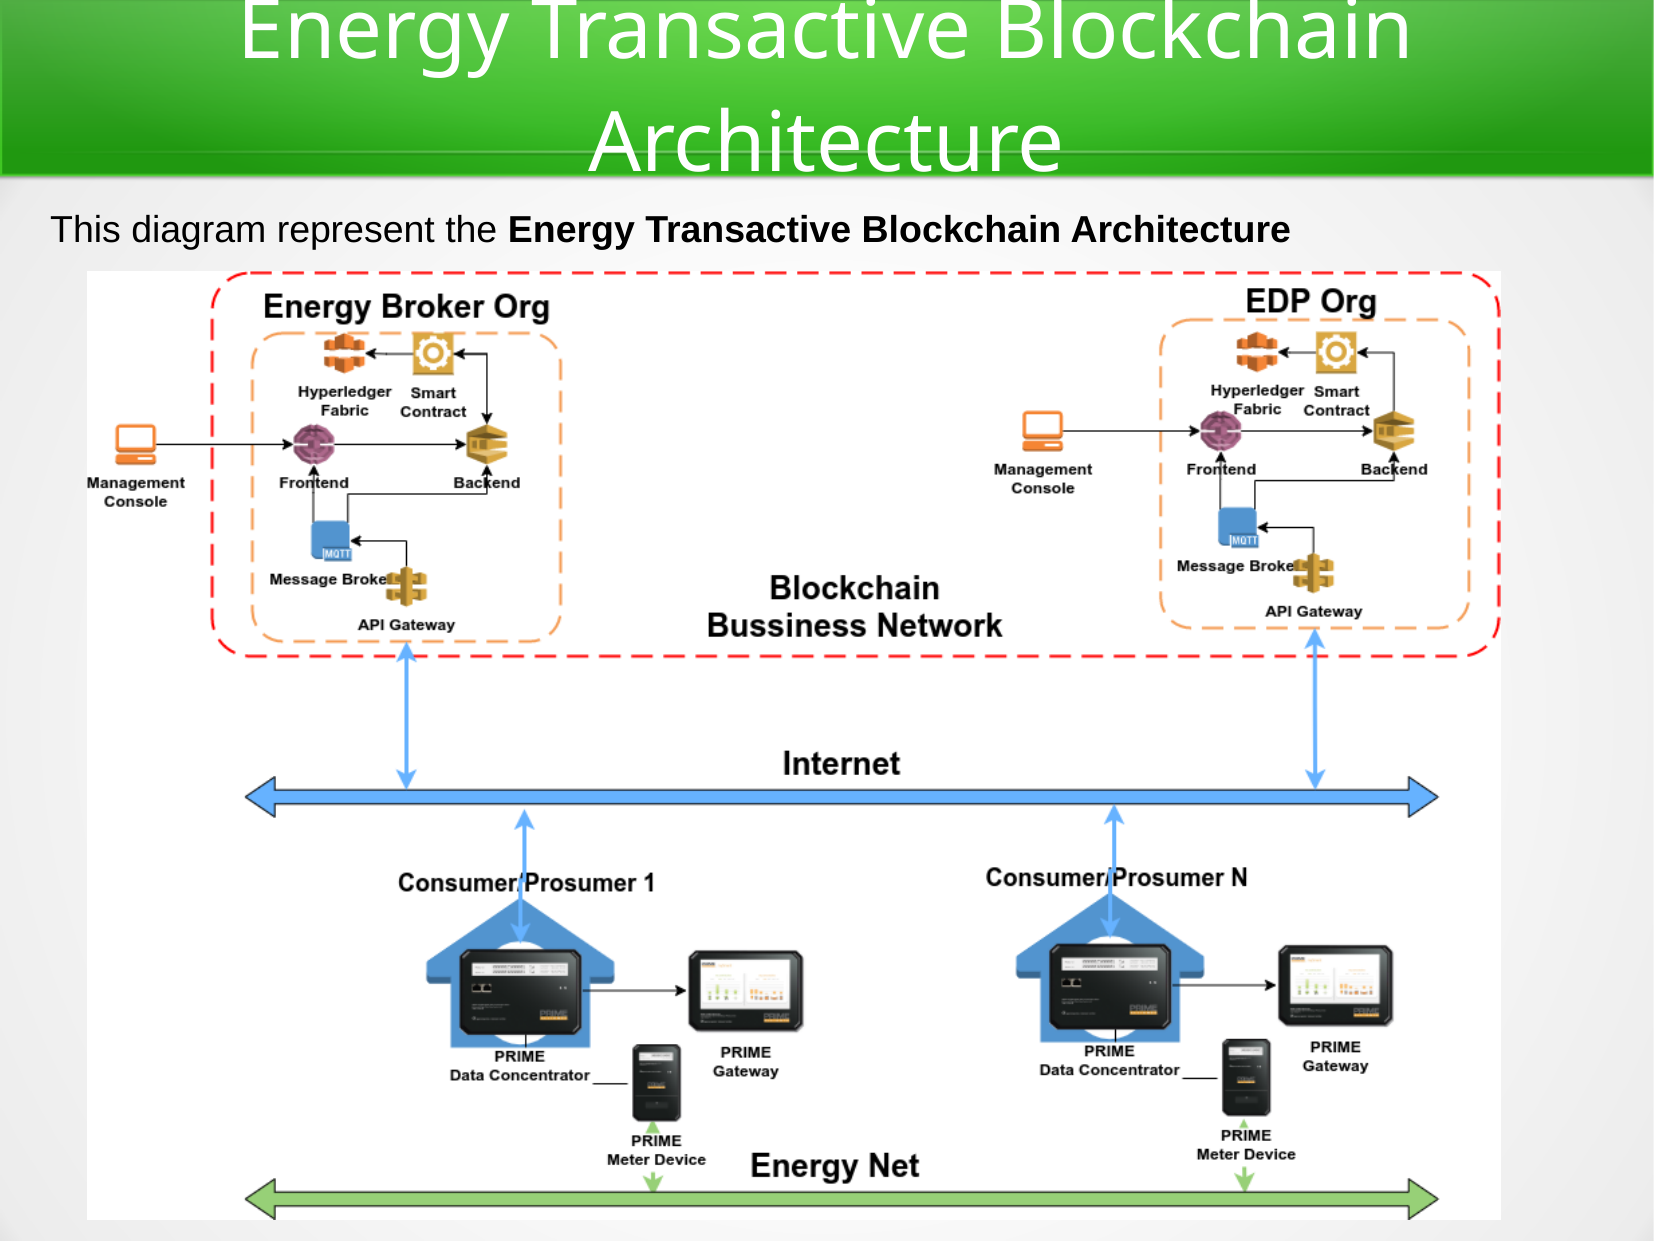

# Energy Transactive Blockchain Architecture
This diagram represent the Energy Transactive Blockchain Architecture